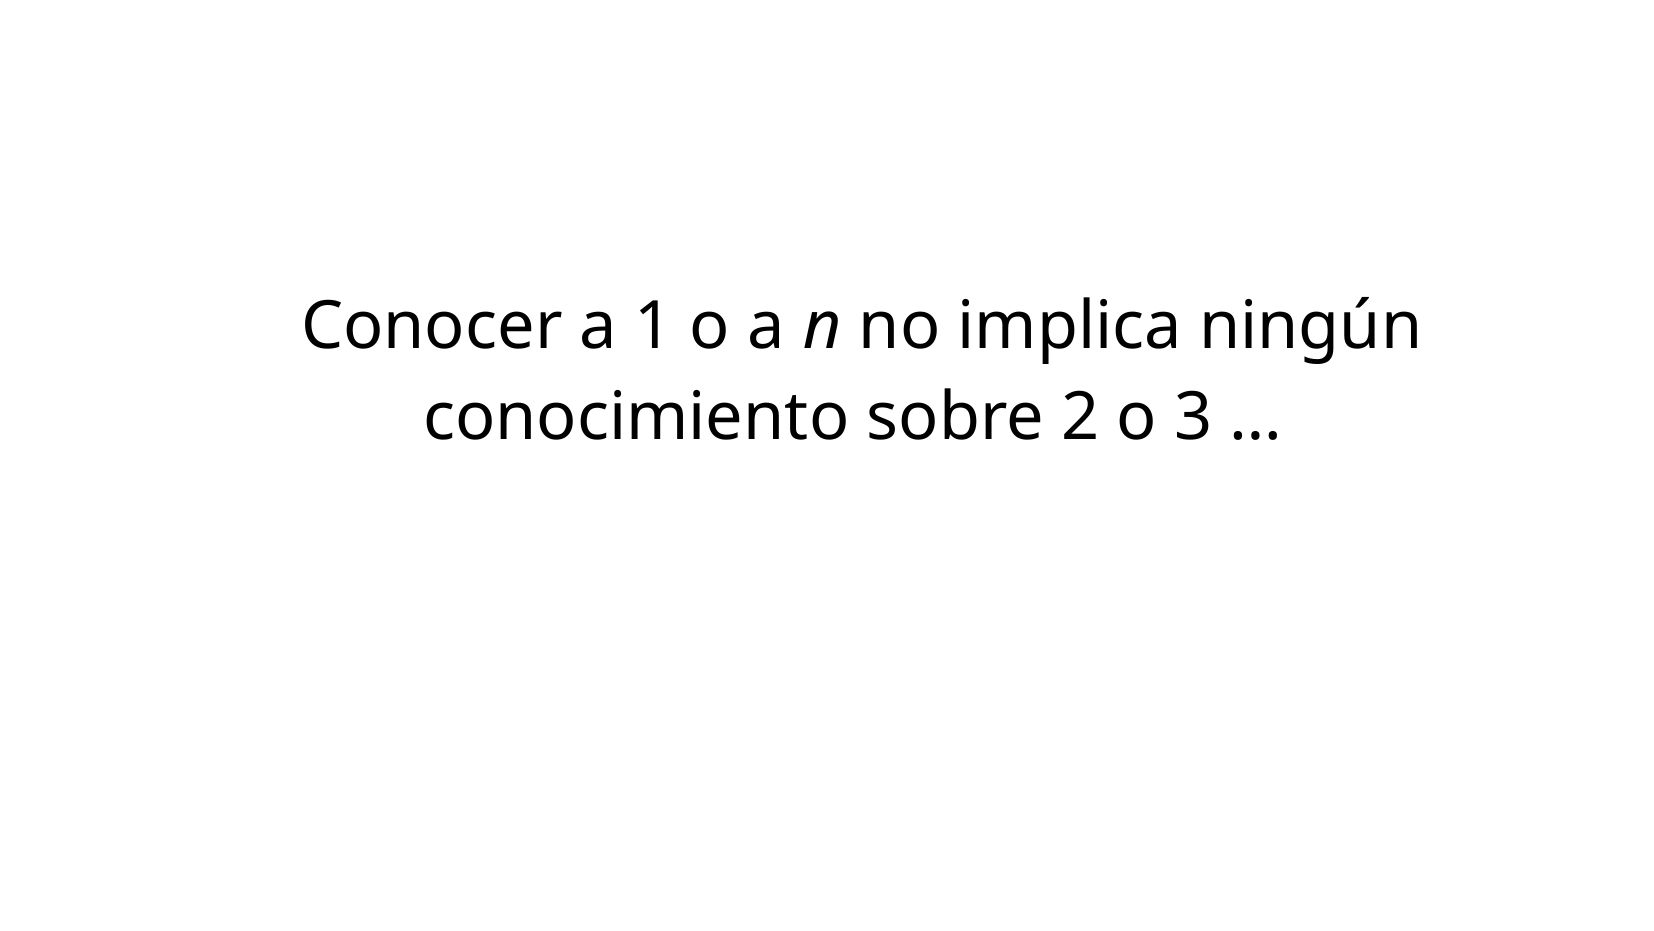

# Conocer a 1 o a n no implica ningún conocimiento sobre 2 o 3 …